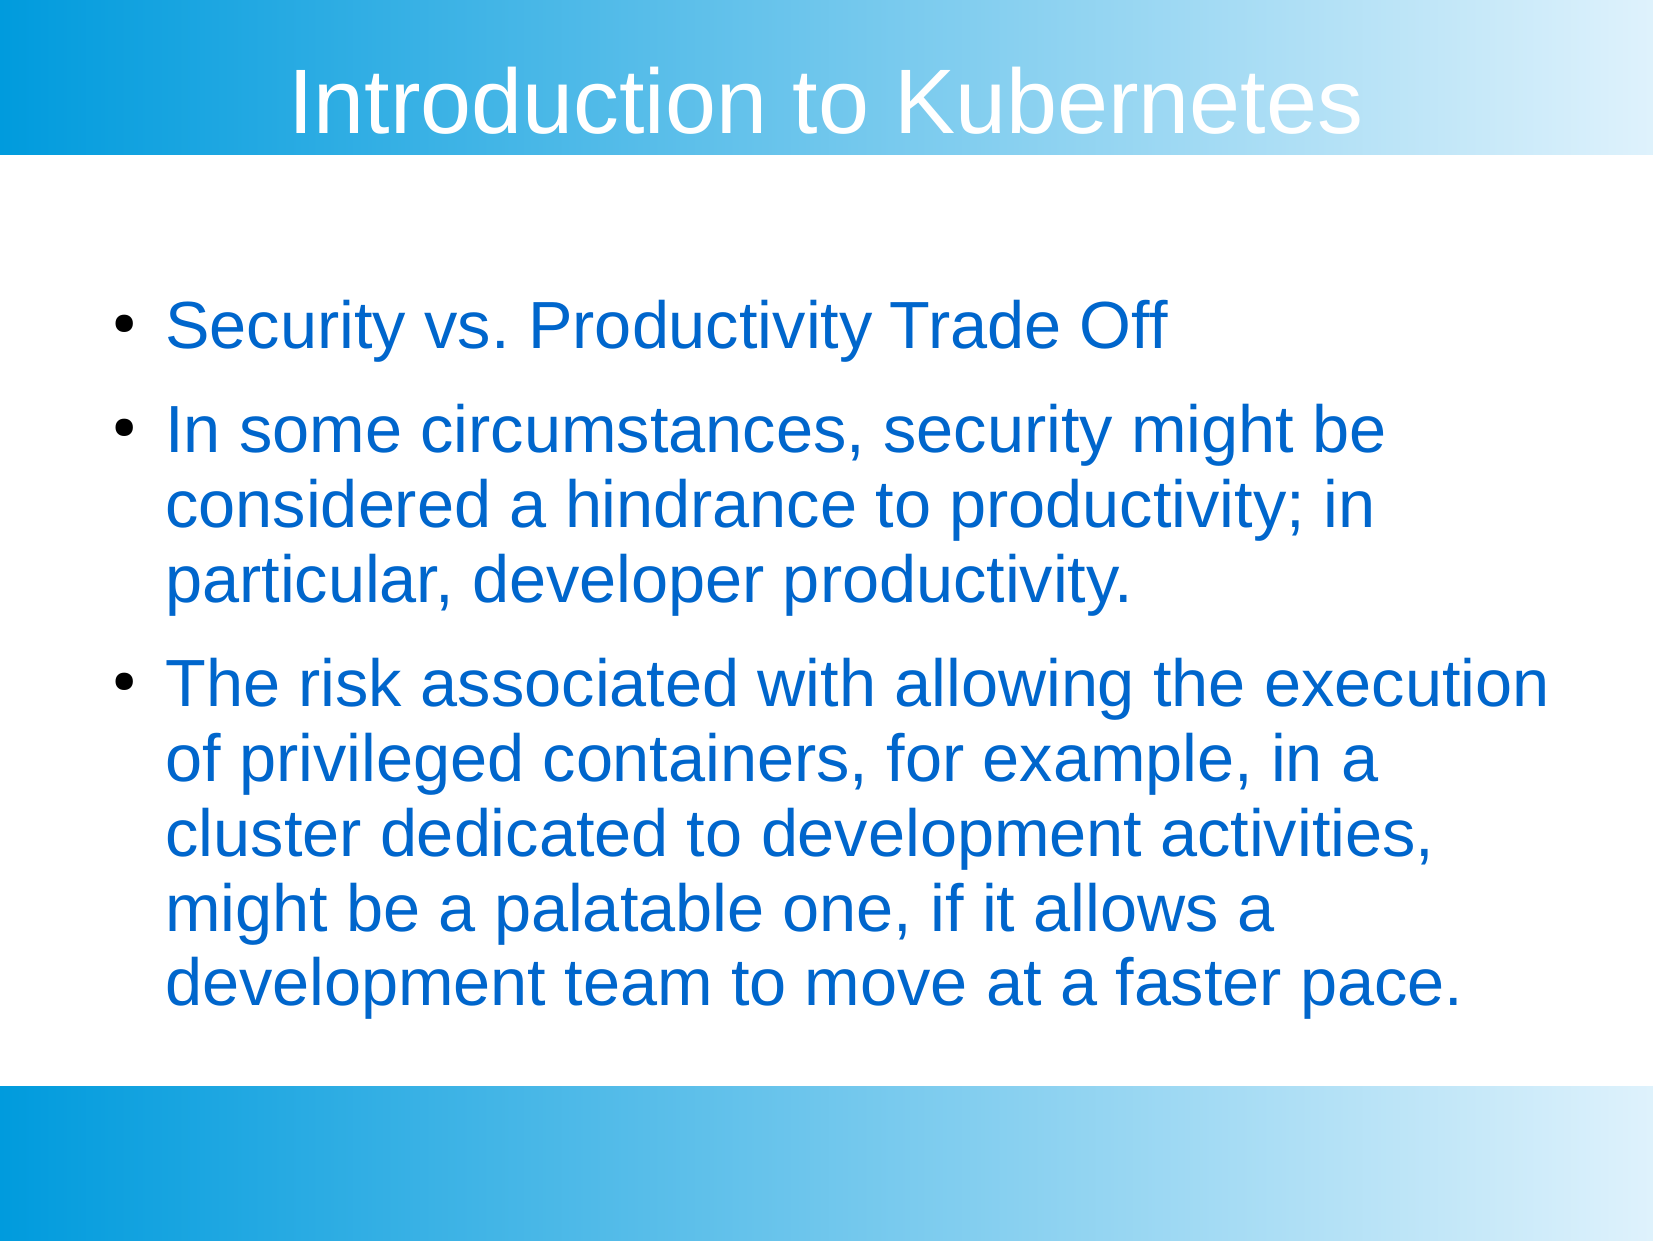

# Introduction to Kubernetes
Security vs. Productivity Trade Off
In some circumstances, security might be considered a hindrance to productivity; in particular, developer productivity.
The risk associated with allowing the execution of privileged containers, for example, in a cluster dedicated to development activities, might be a palatable one, if it allows a development team to move at a faster pace.